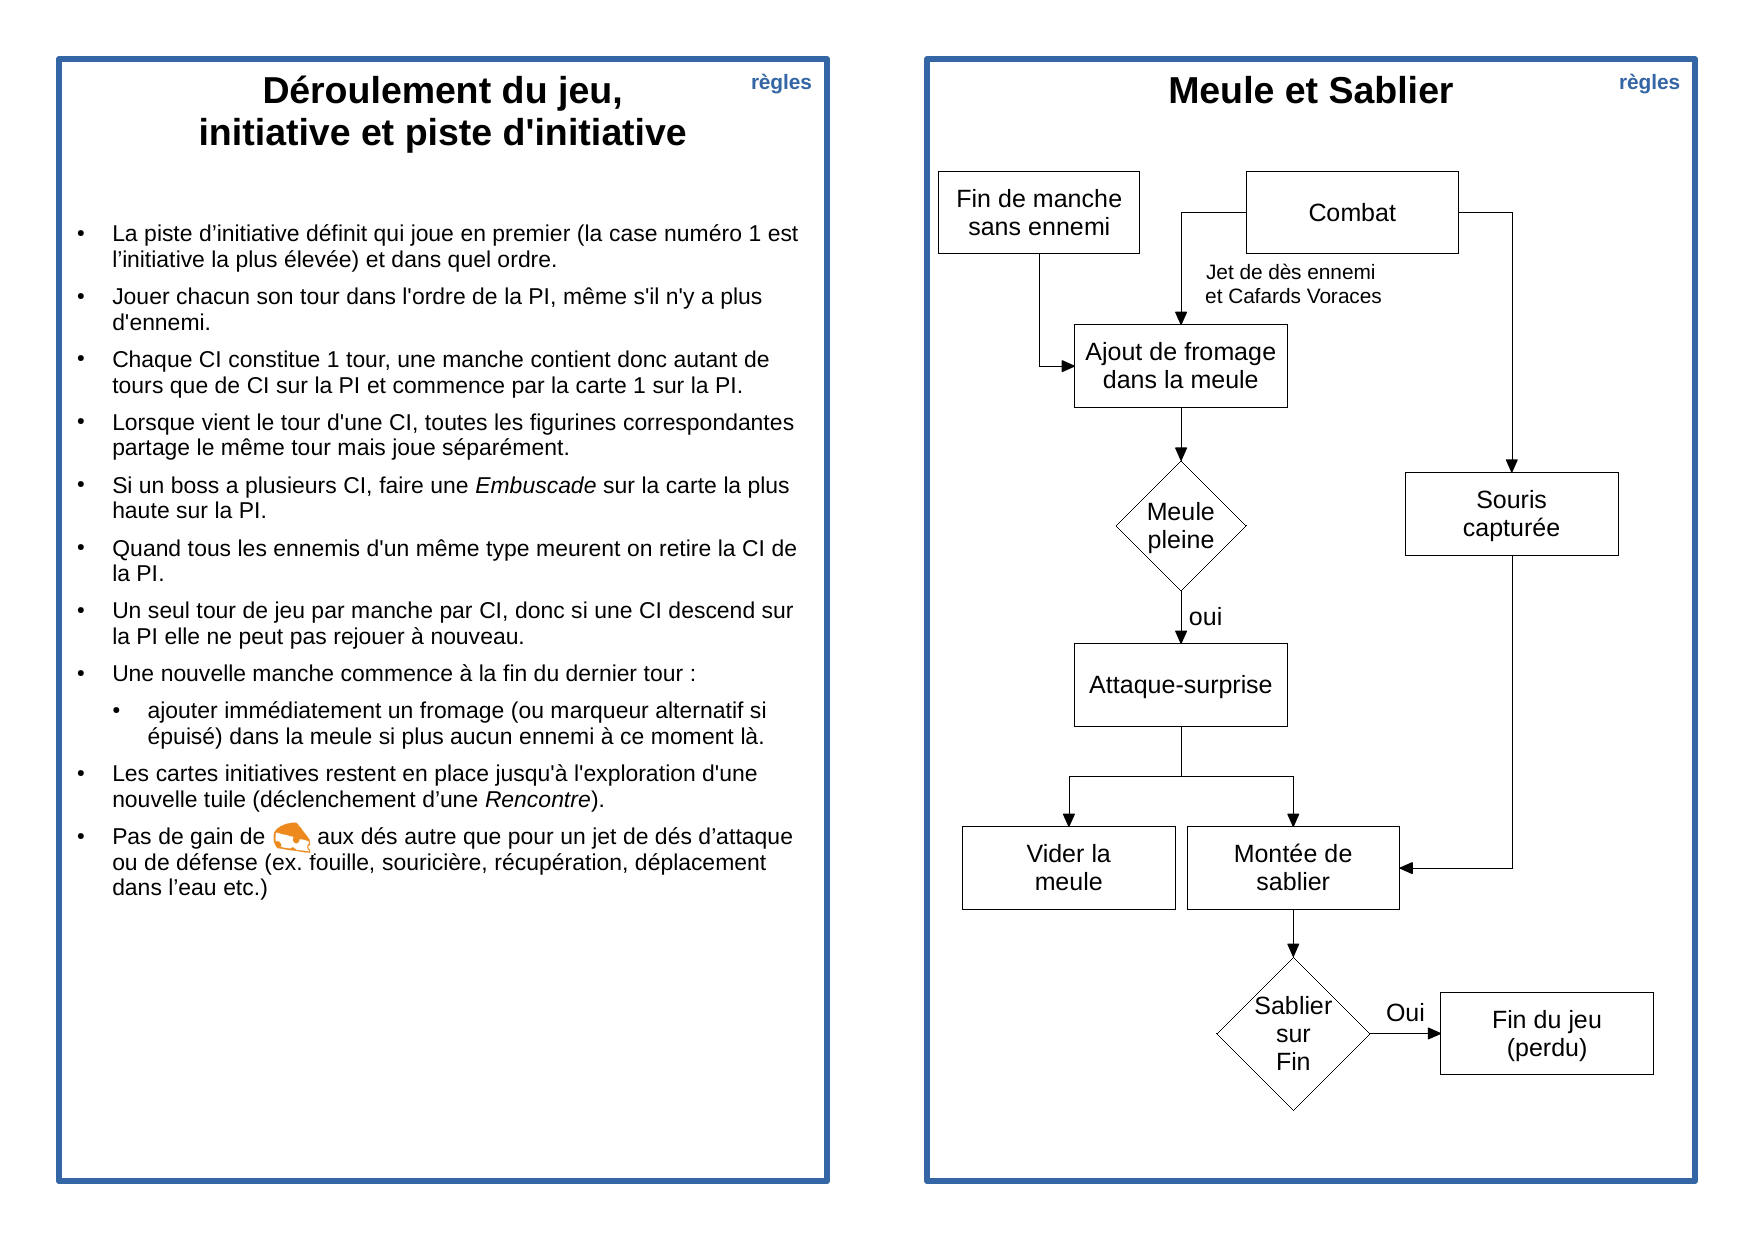

Déroulement du jeu,
initiative et piste d'initiative
La piste d’initiative définit qui joue en premier (la case numéro 1 est l’initiative la plus élevée) et dans quel ordre.
Jouer chacun son tour dans l'ordre de la PI, même s'il n'y a plus d'ennemi.
Chaque CI constitue 1 tour, une manche contient donc autant de tours que de CI sur la PI et commence par la carte 1 sur la PI.
Lorsque vient le tour d'une CI, toutes les figurines correspondantes partage le même tour mais joue séparément.
Si un boss a plusieurs CI, faire une Embuscade sur la carte la plus haute sur la PI.
Quand tous les ennemis d'un même type meurent on retire la CI de la PI.
Un seul tour de jeu par manche par CI, donc si une CI descend sur la PI elle ne peut pas rejouer à nouveau.
Une nouvelle manche commence à la fin du dernier tour :
ajouter immédiatement un fromage (ou marqueur alternatif si épuisé) dans la meule si plus aucun ennemi à ce moment là.
Les cartes initiatives restent en place jusqu'à l'exploration d'une nouvelle tuile (déclenchement d’une Rencontre).
Pas de gain de aux dés autre que pour un jet de dés d’attaque ou de défense (ex. fouille, souricière, récupération, déplacement dans l’eau etc.)
règles
Meule et Sablier
règles
Fin de manche
sans ennemi
Combat
Ajout de fromage
dans la meule
Meule
pleine
Souris
capturée
Attaque-surprise
Vider la
meule
Montée de
sablier
Sablier
sur
Fin
Fin du jeu
(perdu)